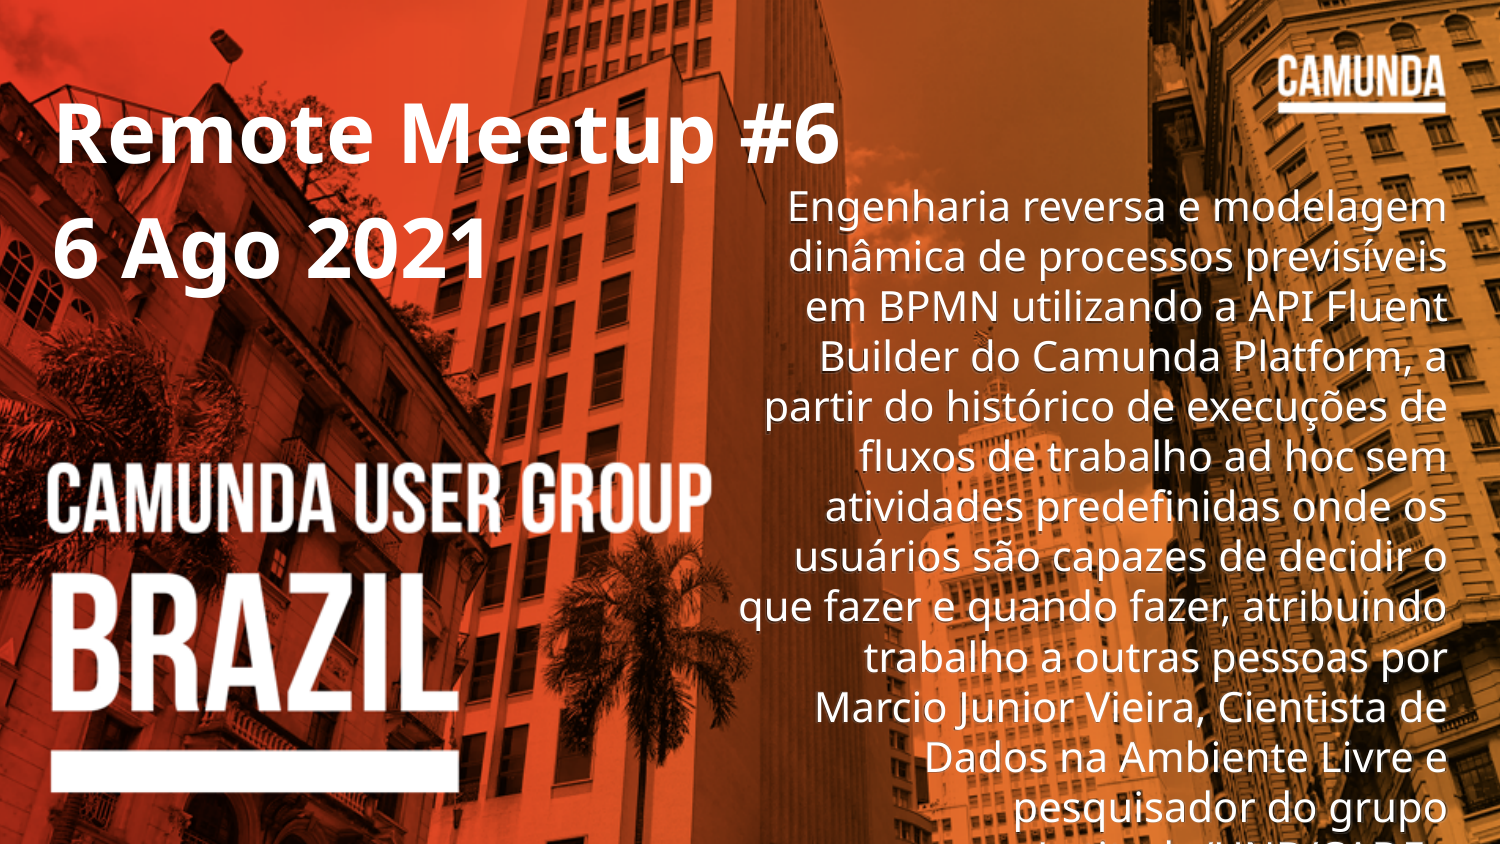

Remote Meetup #6
6 Ago 2021
Engenharia reversa e modelagem dinâmica de processos previsíveis em BPMN utilizando a API Fluent Builder do Camunda Platform, a partir do histórico de execuções de fluxos de trabalho ad hoc sem atividades predefinidas onde os usuários são capazes de decidir o que fazer e quando fazer, atribuindo trabalho a outras pessoas por Marcio Junior Vieira, Cientista de Dados na Ambiente Livre e pesquisador do grupo Latitude/UNB/CADE..